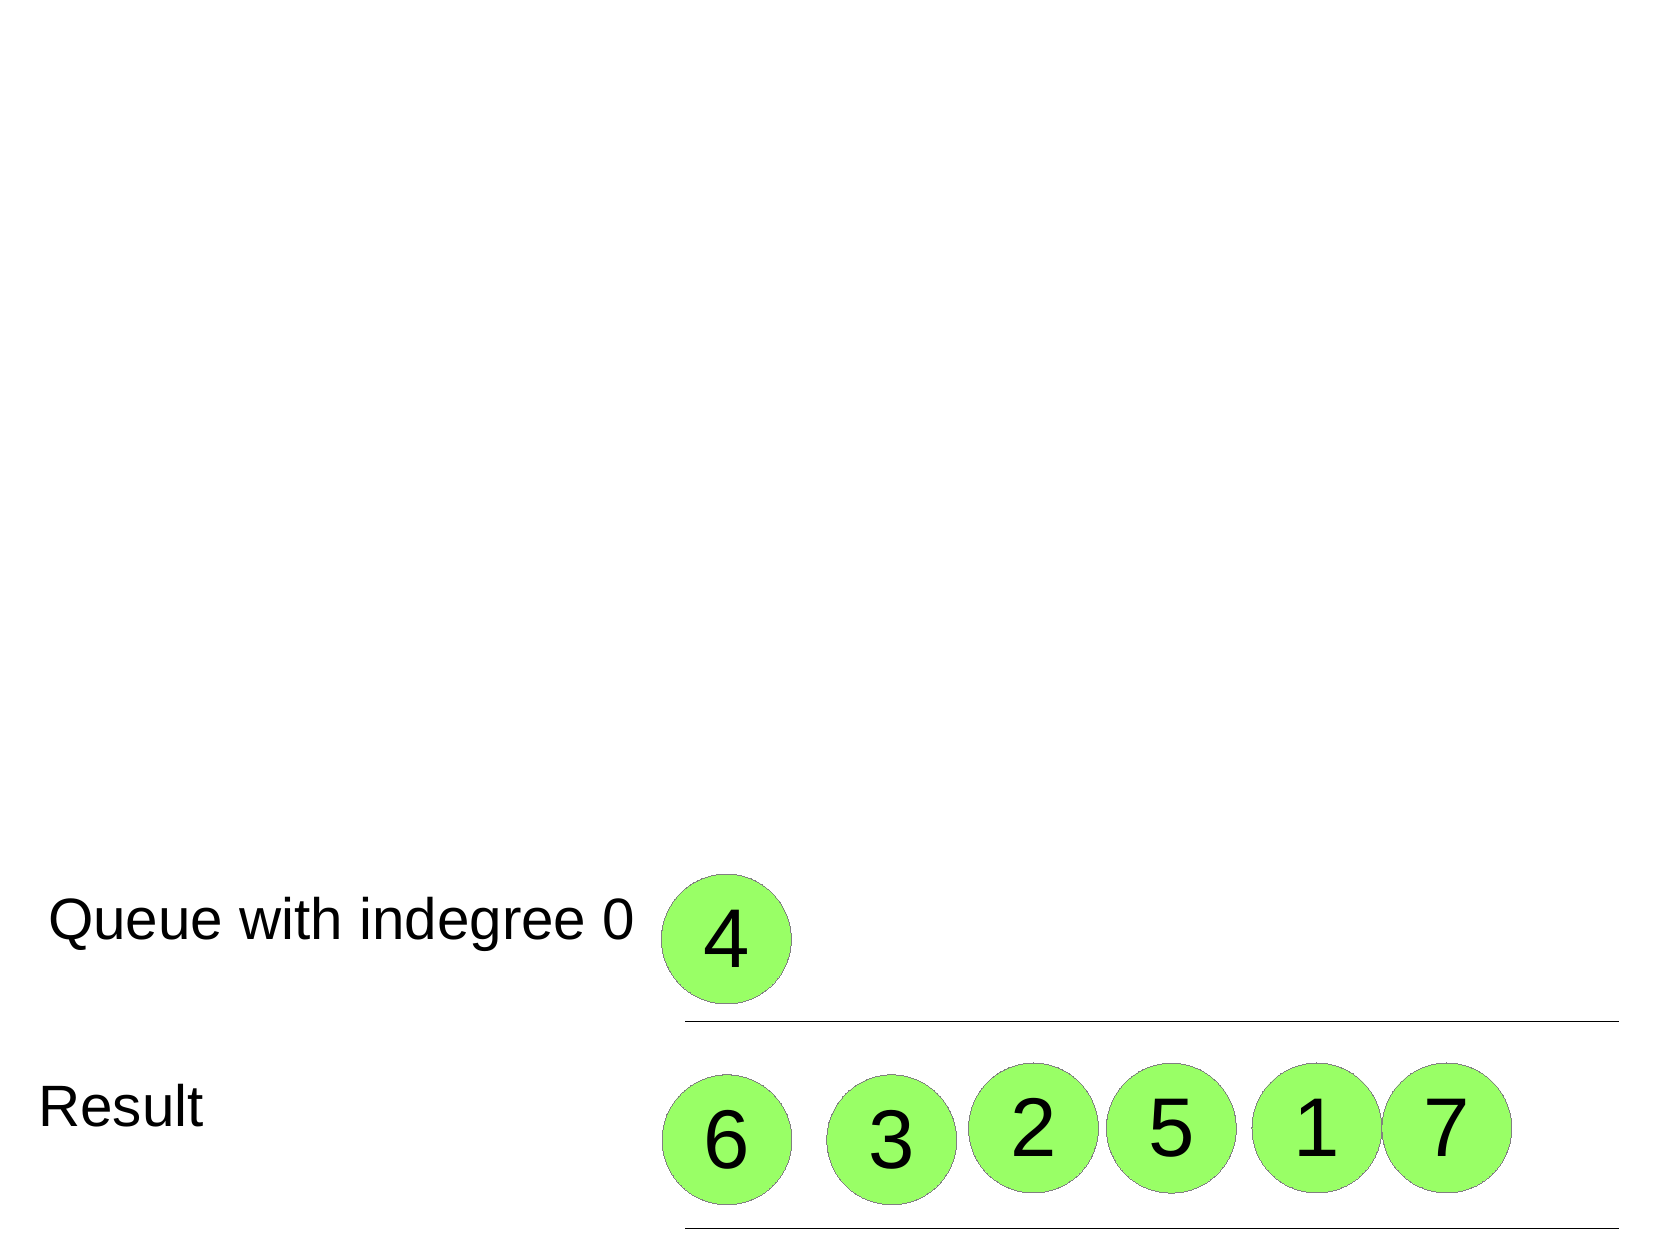

4
Queue with indegree 0
2
1
7
5
Result
6
3